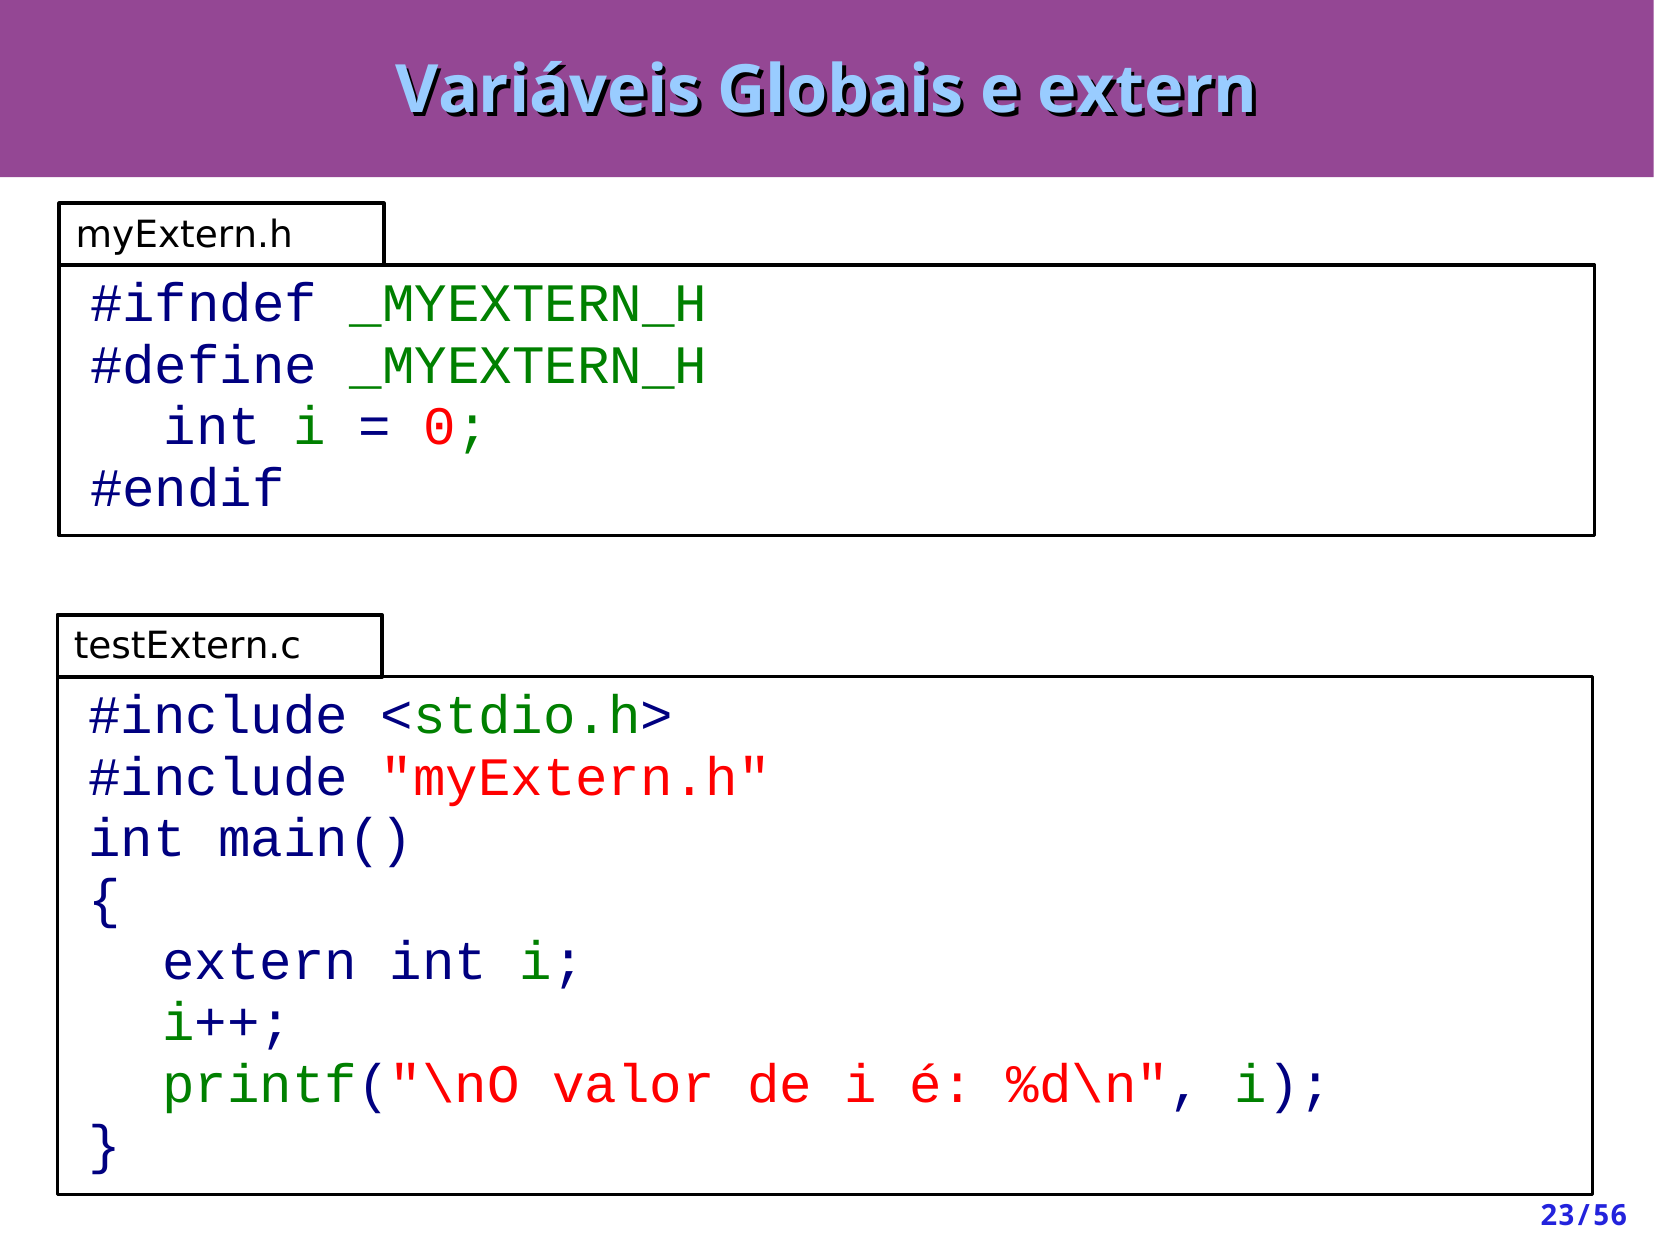

# Variáveis Globais e extern
myExtern.h
#ifndef _MYEXTERN_H
#define _MYEXTERN_H
	int i = 0;
#endif
testExtern.c
#include <stdio.h>
#include "myExtern.h"
int main()
{
	extern int i;
	i++;
	printf("\nO valor de i é: %d\n", i);
}
23